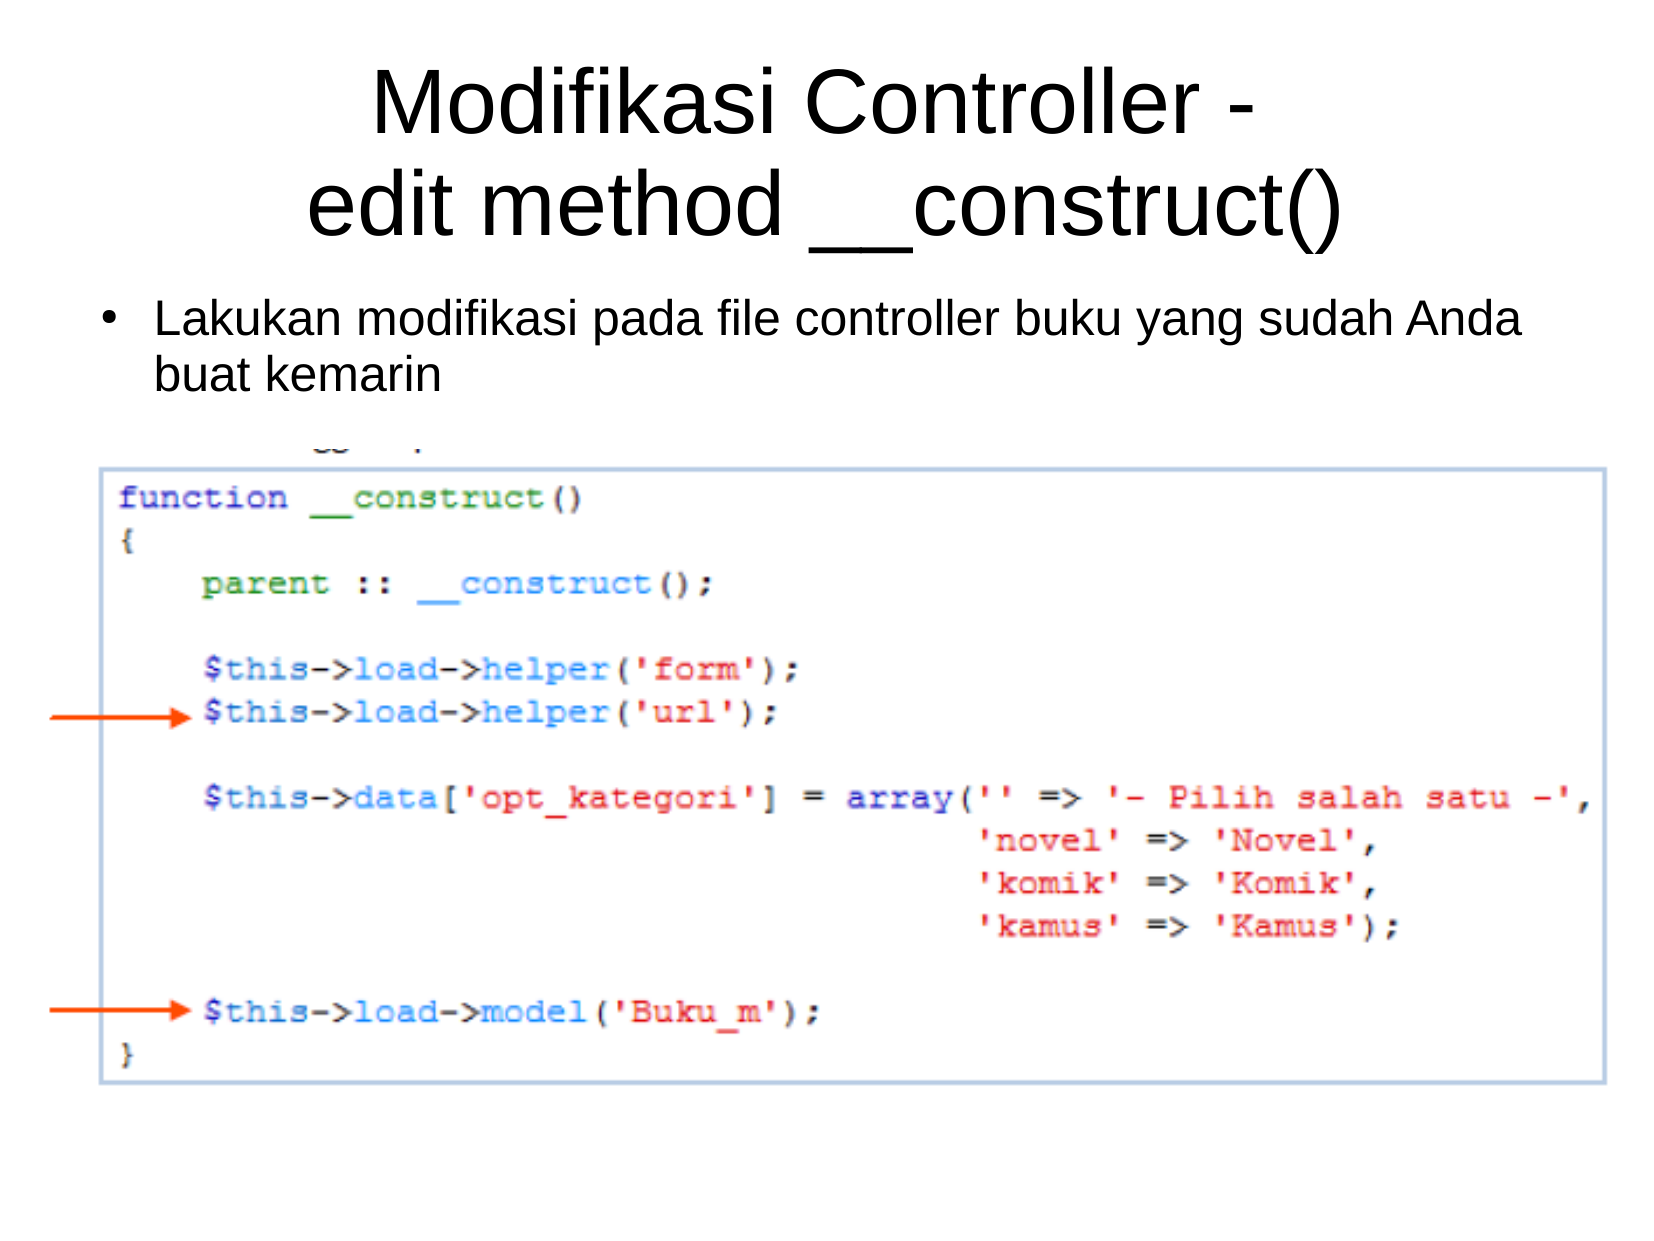

# Modifikasi Controller - edit method __construct()
Lakukan modifikasi pada file controller buku yang sudah Anda buat kemarin